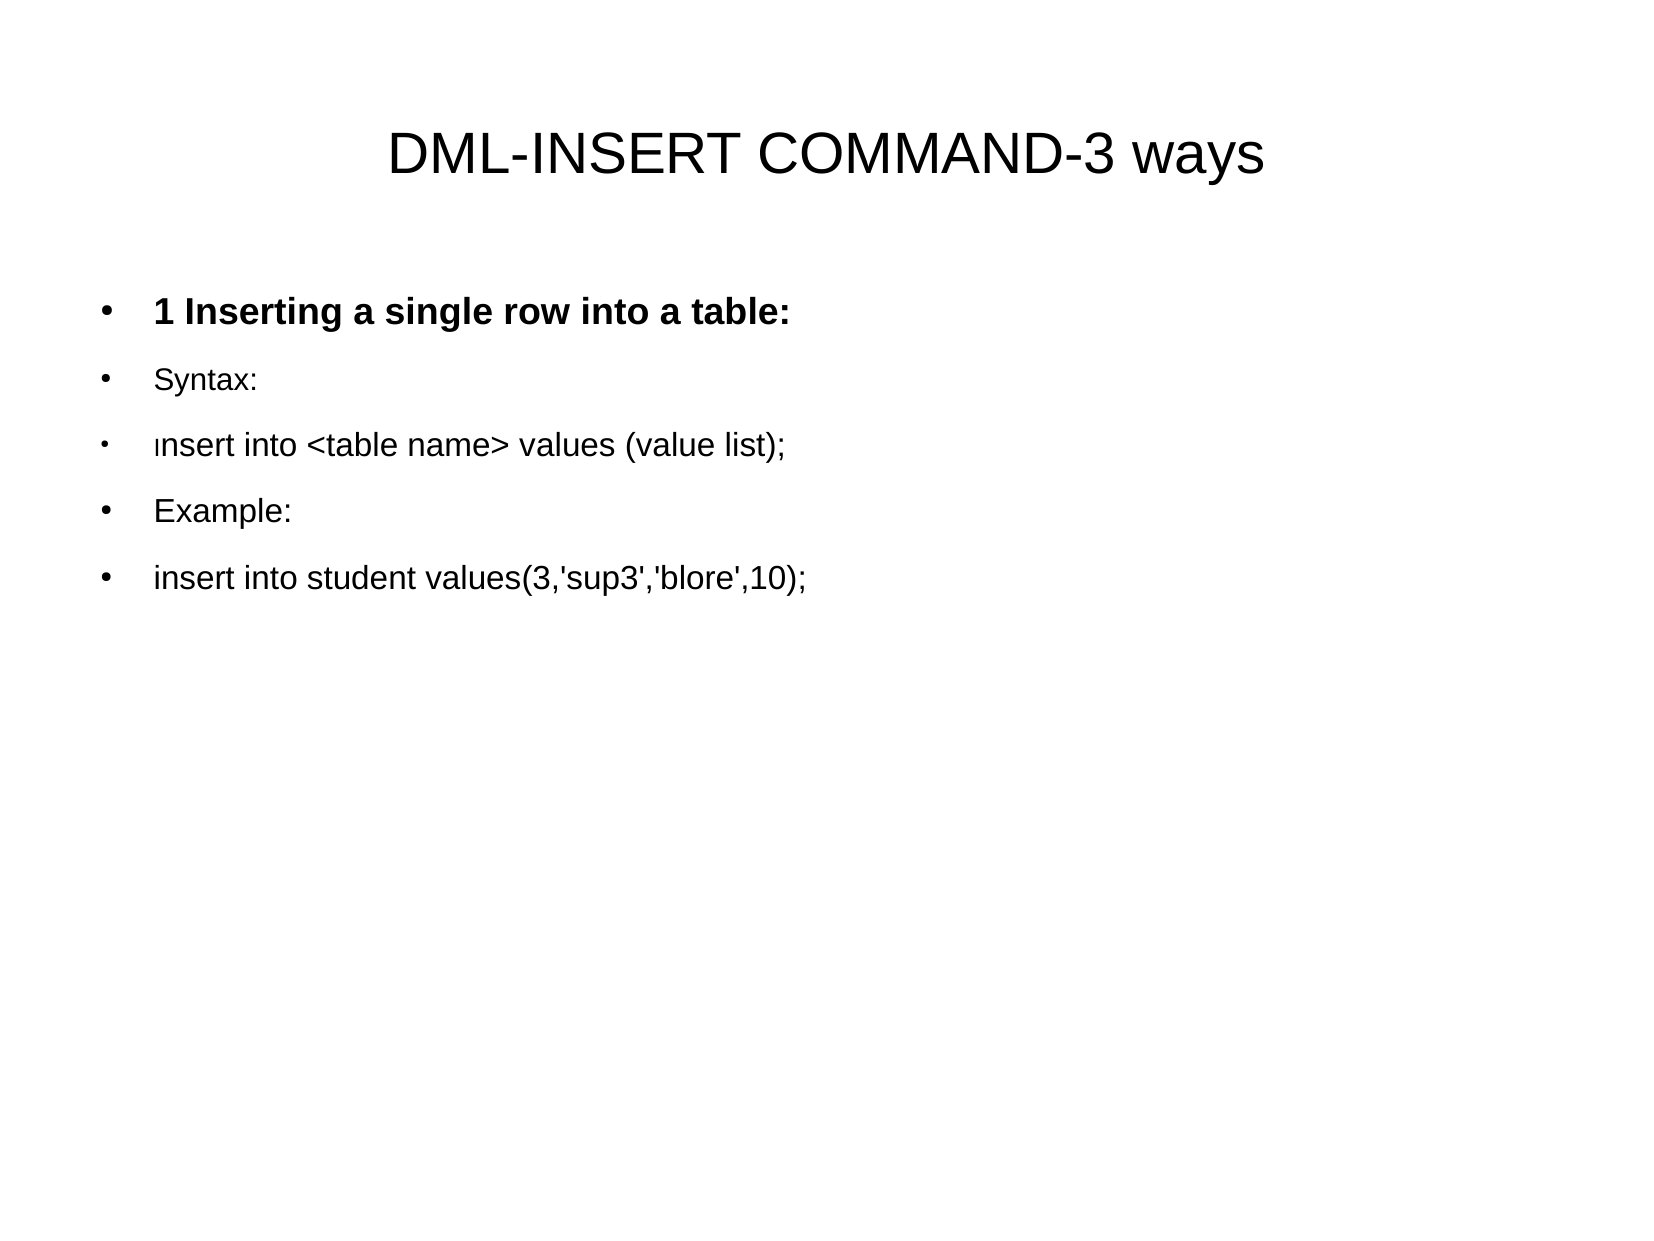

# DML-INSERT COMMAND-3 ways
1 Inserting a single row into a table:
Syntax:
Insert into <table name> values (value list);
Example:
insert into student values(3,'sup3','blore',10);